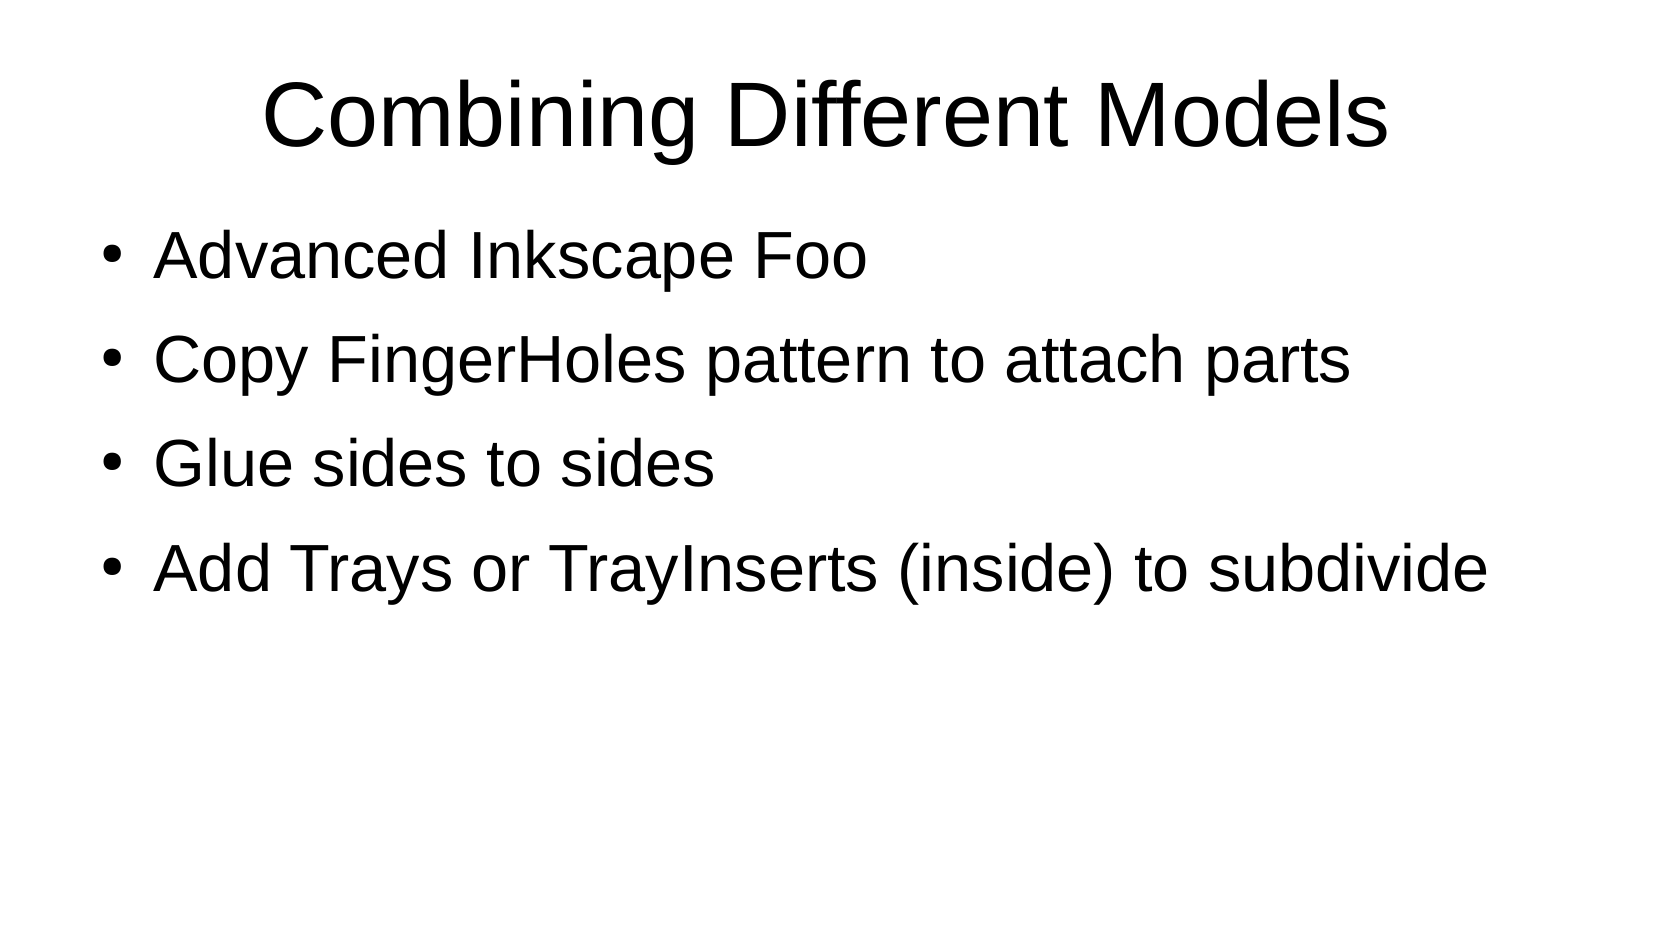

# Combining Different Models
Advanced Inkscape Foo
Copy FingerHoles pattern to attach parts
Glue sides to sides
Add Trays or TrayInserts (inside) to subdivide